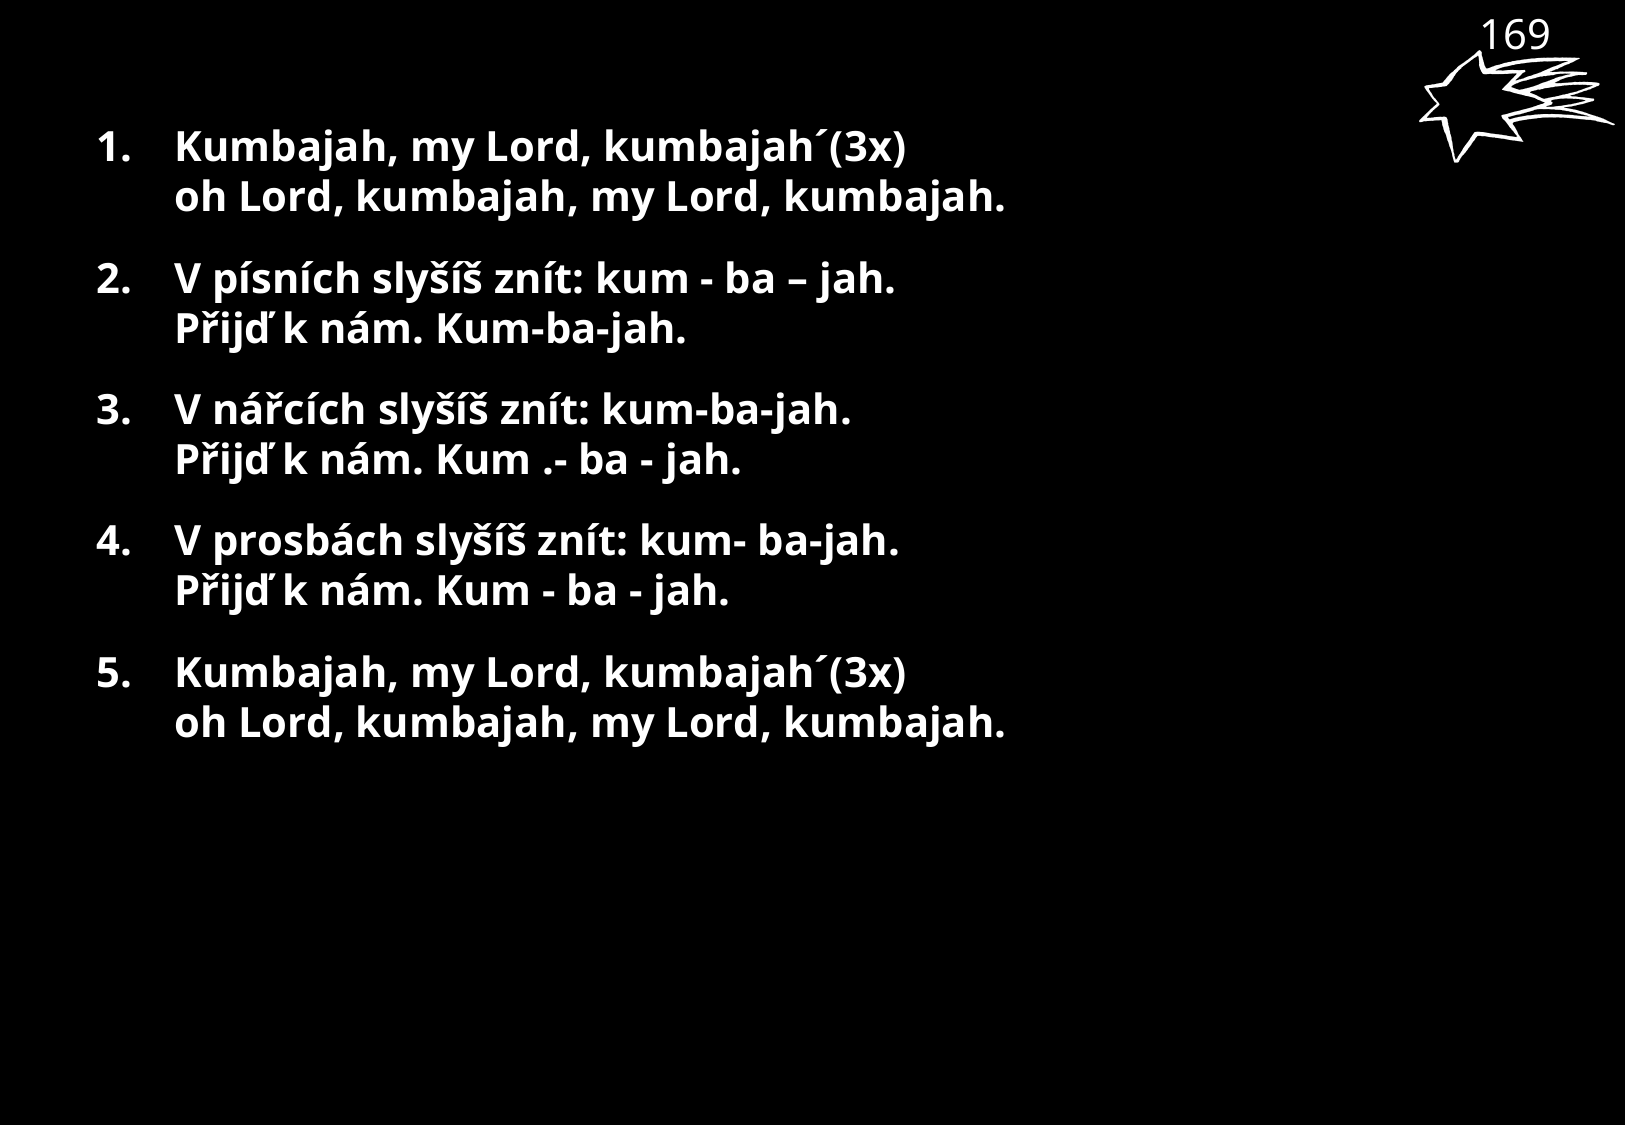

169
# Kumbajah, my Lord, kumbajah´(3x) oh Lord, kumbajah, my Lord, kumbajah.
2. 	V písních slyšíš znít: kum - ba – jah.
Přijď k nám. Kum-ba-jah.
3.	V nářcích slyšíš znít: kum-ba-jah.
Přijď k nám. Kum .- ba - jah.
4.	V prosbách slyšíš znít: kum- ba-jah.
Přijď k nám. Kum - ba - jah.
5.	Kumbajah, my Lord, kumbajah´(3x)
oh Lord, kumbajah, my Lord, kumbajah.